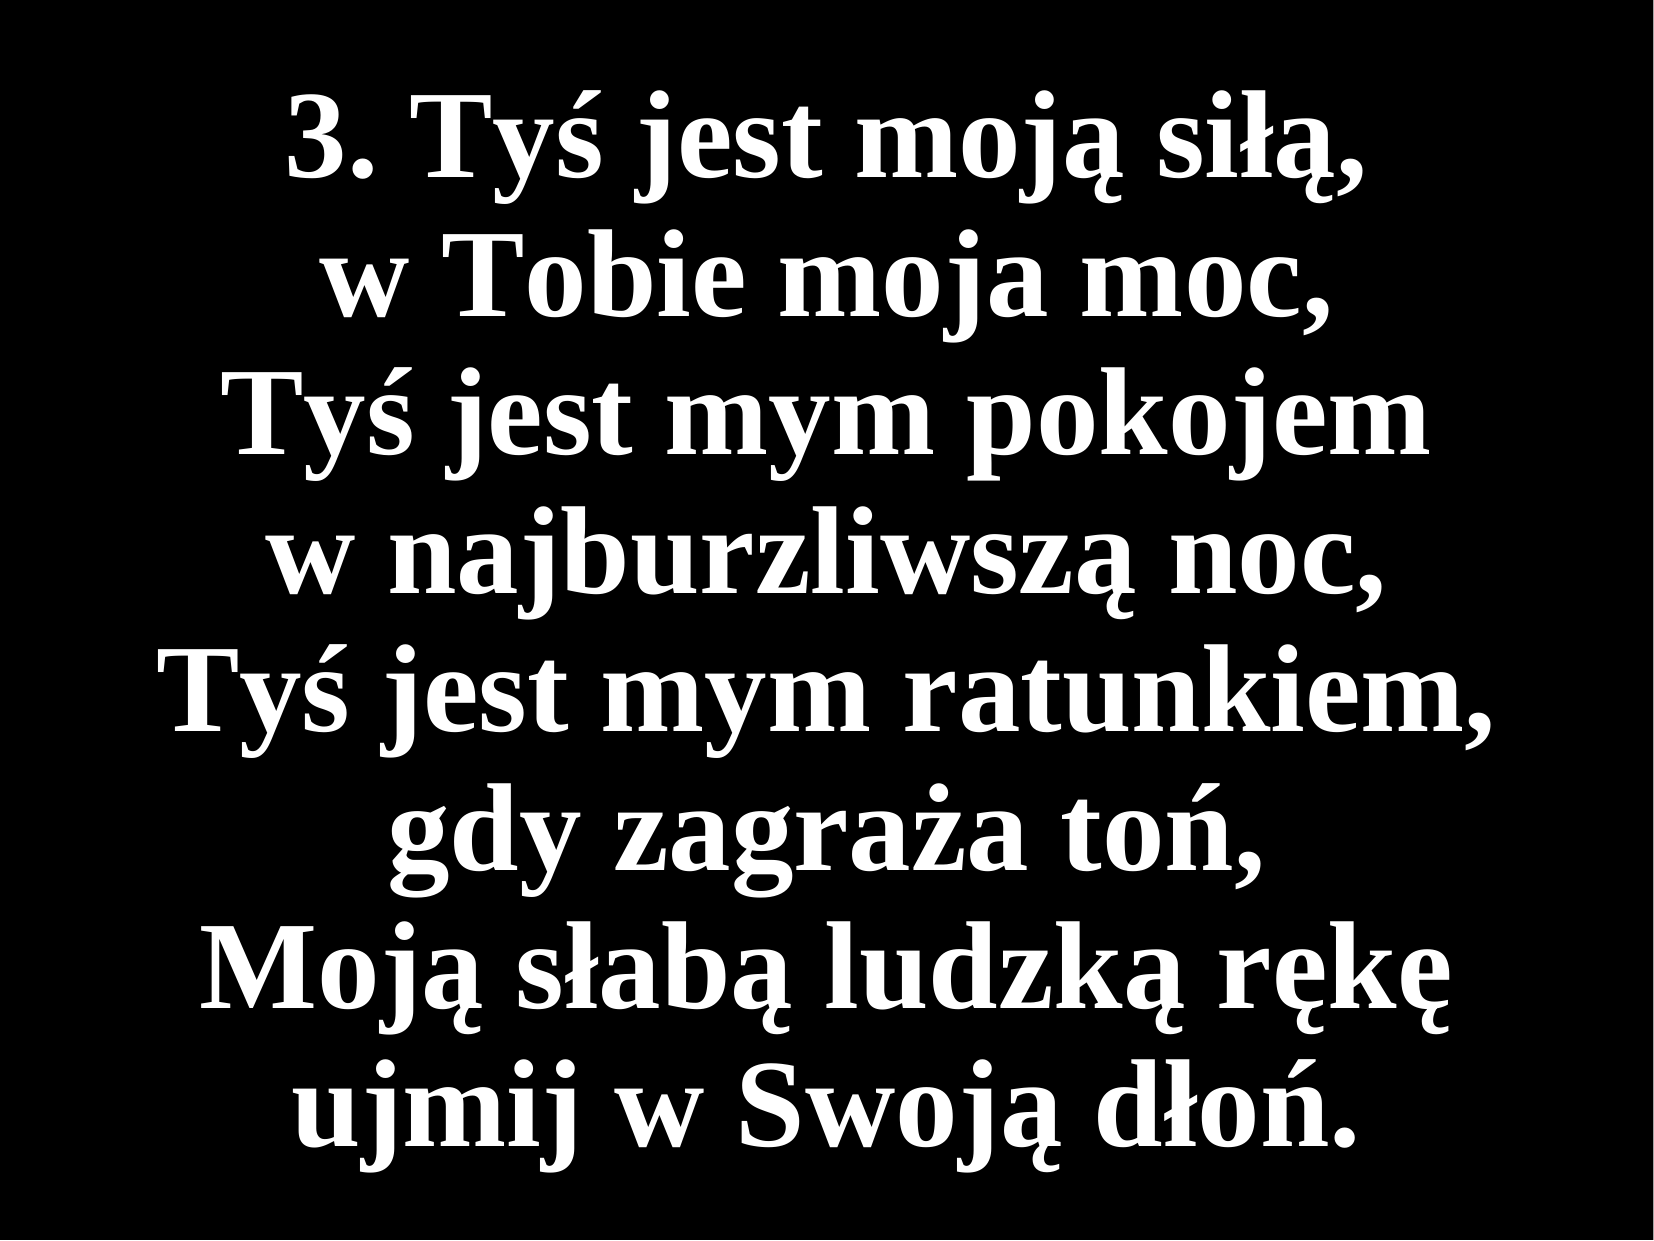

# 3. Tyś jest moją siłą, w Tobie moja moc, Tyś jest mym pokojem w najburzliwszą noc, Tyś jest mym ratunkiem, gdy zagraża toń, Moją słabą ludzką rękę ujmij w Swoją dłoń.